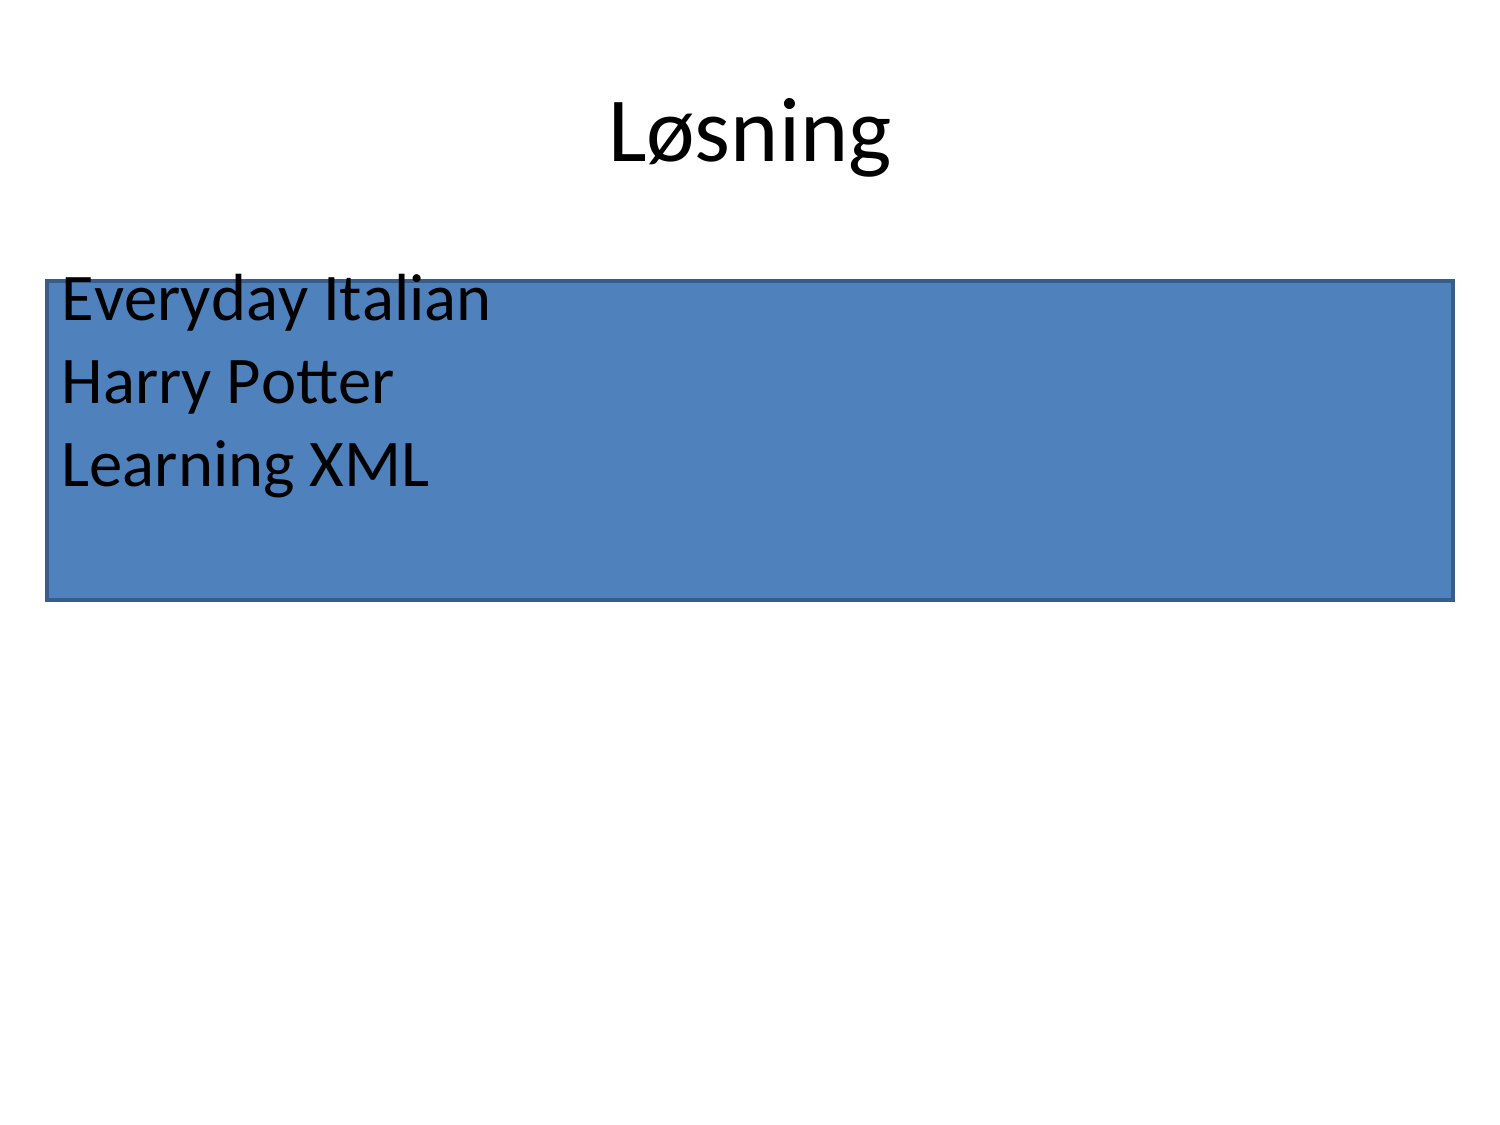

# Løsning
Everyday Italian
Harry Potter
Learning XML